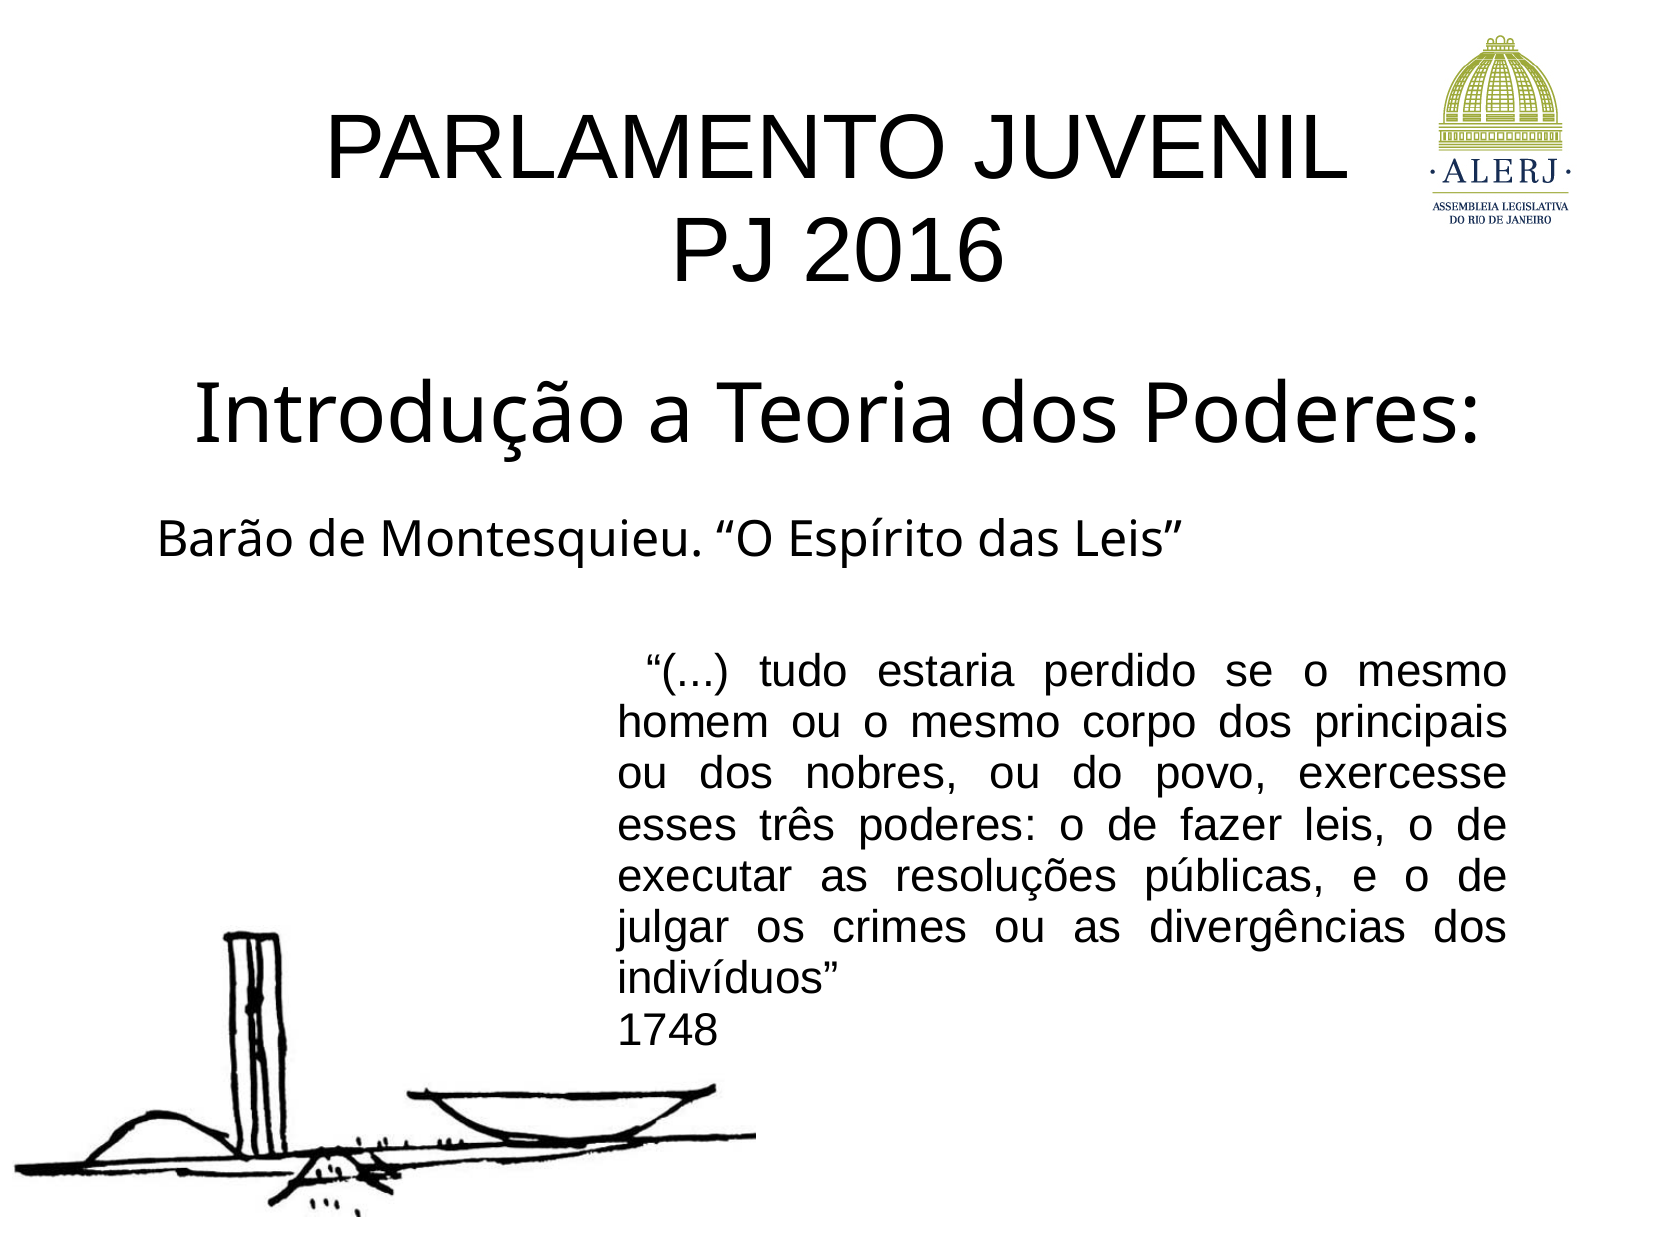

# PARLAMENTO JUVENIL PJ 2016
Introdução a Teoria dos Poderes:
Barão de Montesquieu. “O Espírito das Leis”
 “(...) tudo estaria perdido se o mesmo homem ou o mesmo corpo dos principais ou dos nobres, ou do povo, exercesse esses três poderes: o de fazer leis, o de executar as resoluções públicas, e o de julgar os crimes ou as divergências dos indivíduos”
1748